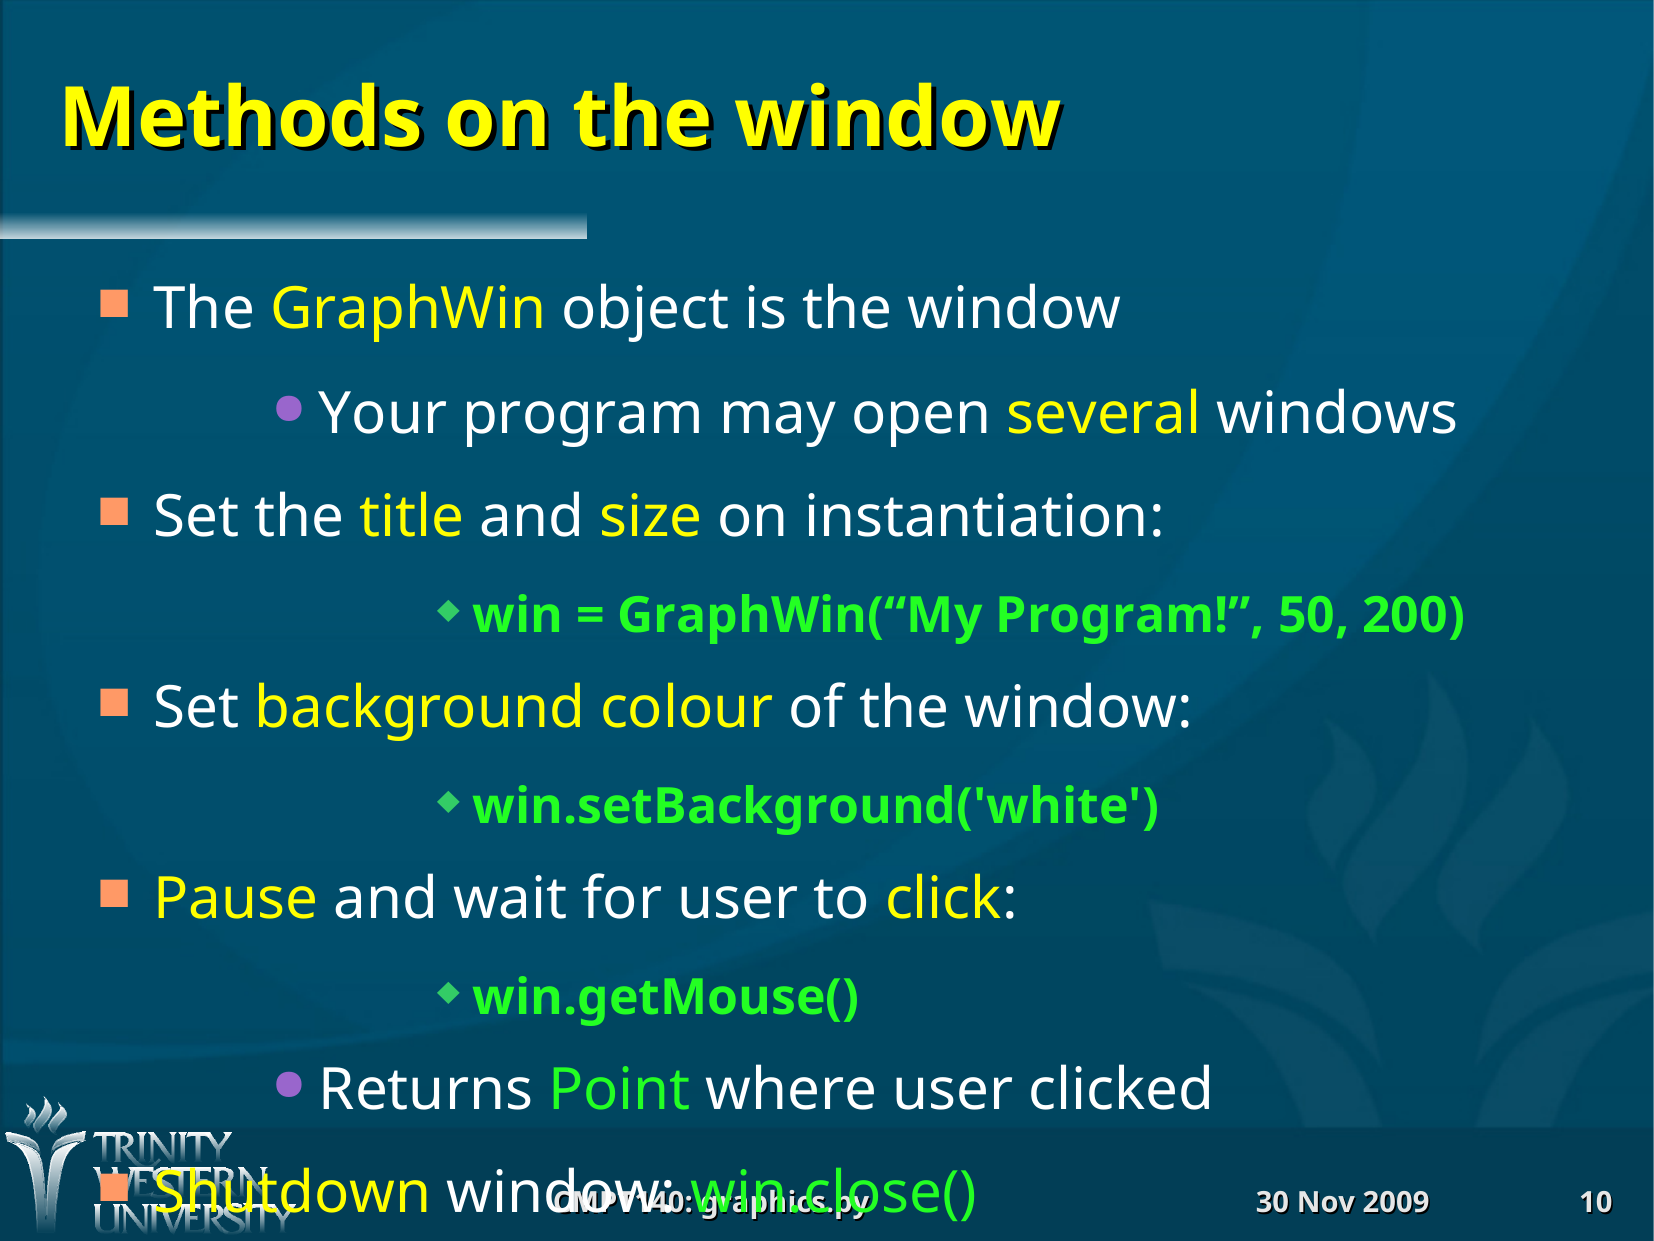

# Methods on the window
The GraphWin object is the window
Your program may open several windows
Set the title and size on instantiation:
win = GraphWin(“My Program!”, 50, 200)
Set background colour of the window:
win.setBackground('white')
Pause and wait for user to click:
win.getMouse()
Returns Point where user clicked
Shutdown window: win.close()
CMPT140: graphics.py
30 Nov 2009
10